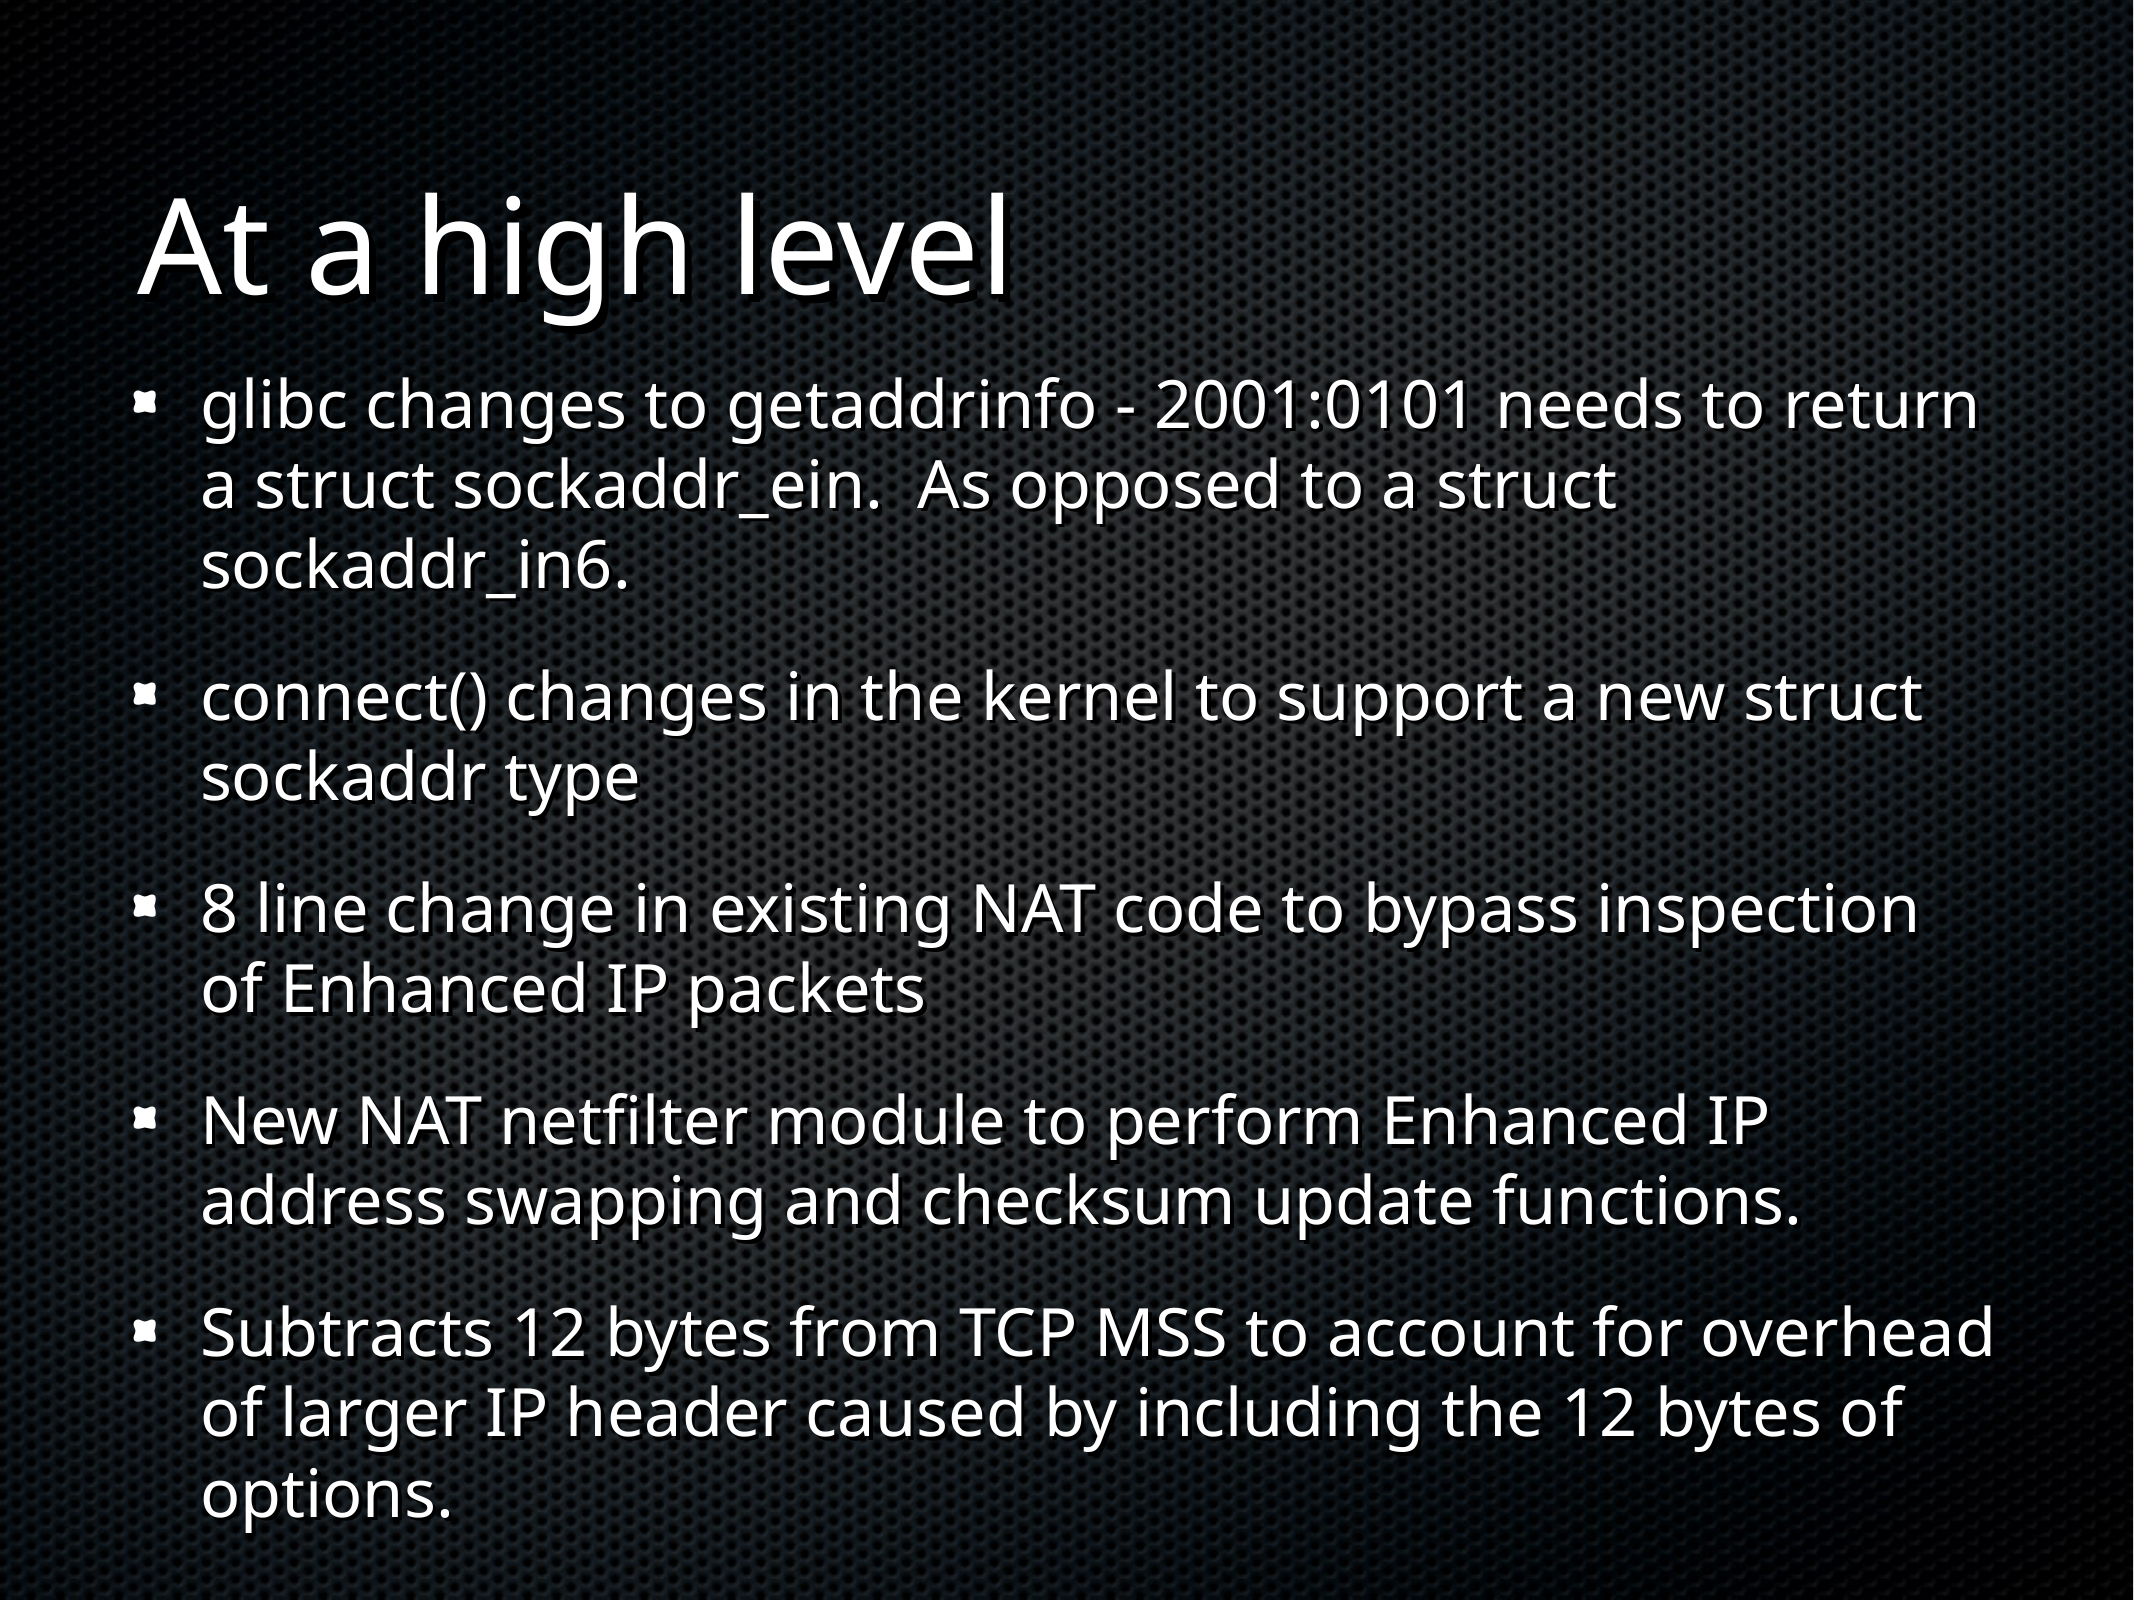

# At a high level
glibc changes to getaddrinfo - 2001:0101 needs to return a struct sockaddr_ein. As opposed to a struct sockaddr_in6.
connect() changes in the kernel to support a new struct sockaddr type
8 line change in existing NAT code to bypass inspection of Enhanced IP packets
New NAT netfilter module to perform Enhanced IP address swapping and checksum update functions.
Subtracts 12 bytes from TCP MSS to account for overhead of larger IP header caused by including the 12 bytes of options.